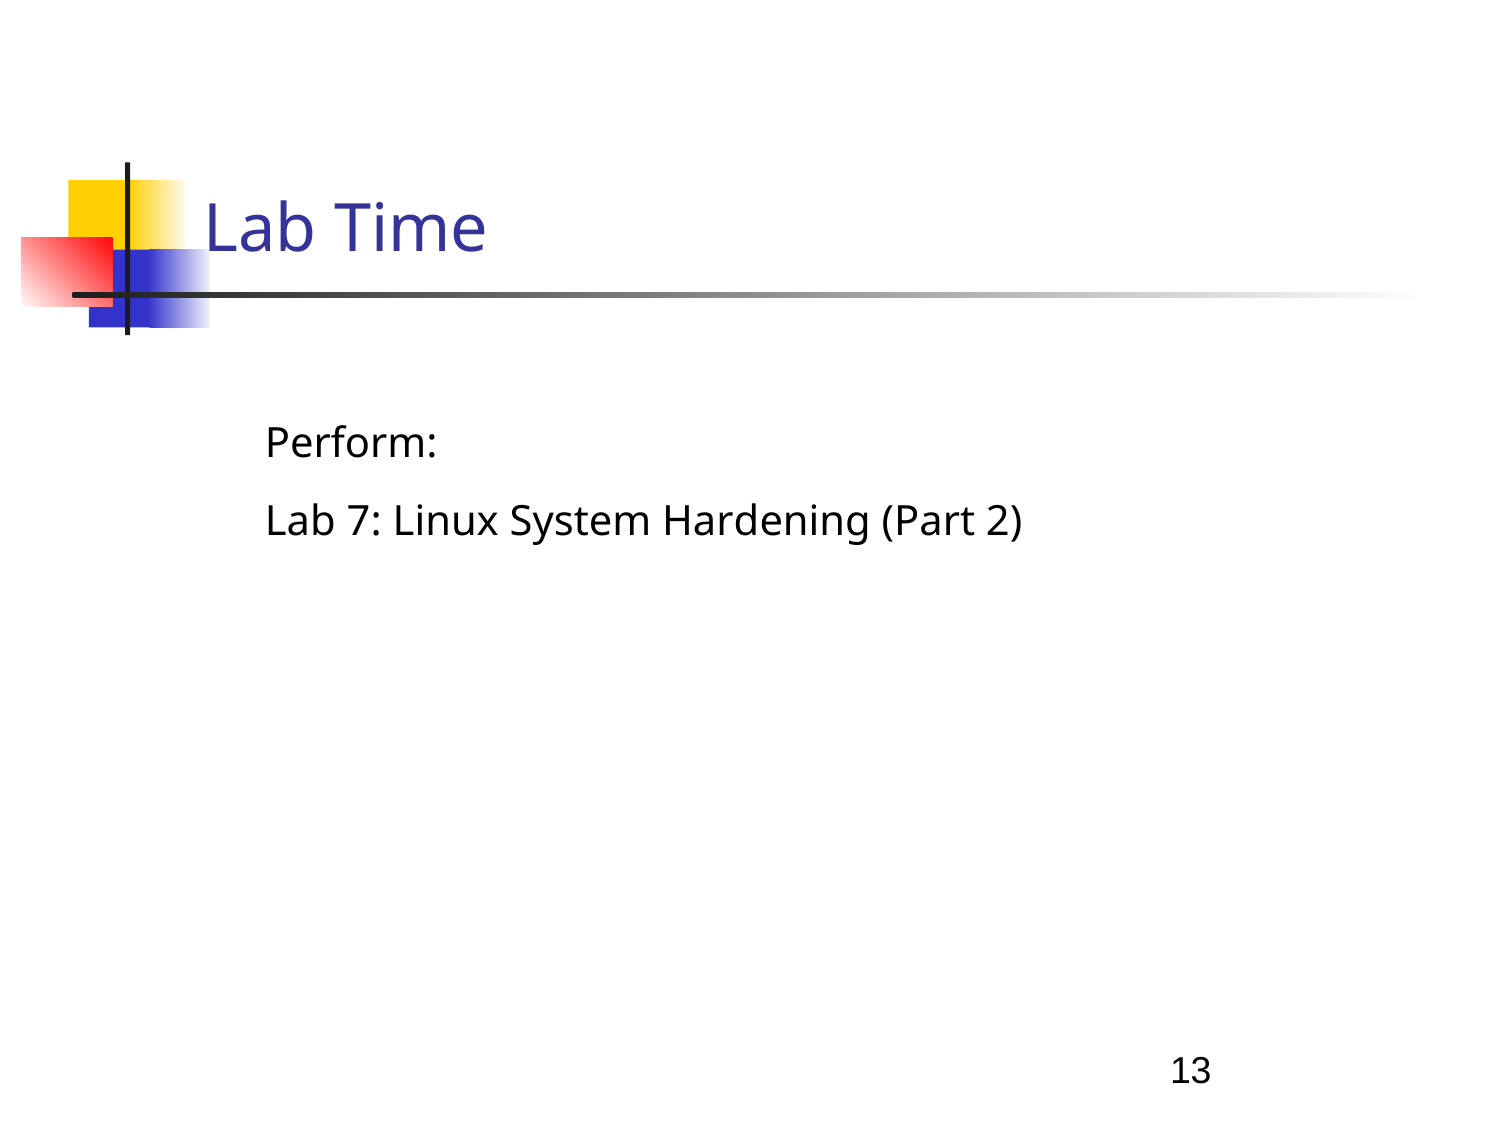

# Lab Time
Perform:
Lab 7: Linux System Hardening (Part 2)
13